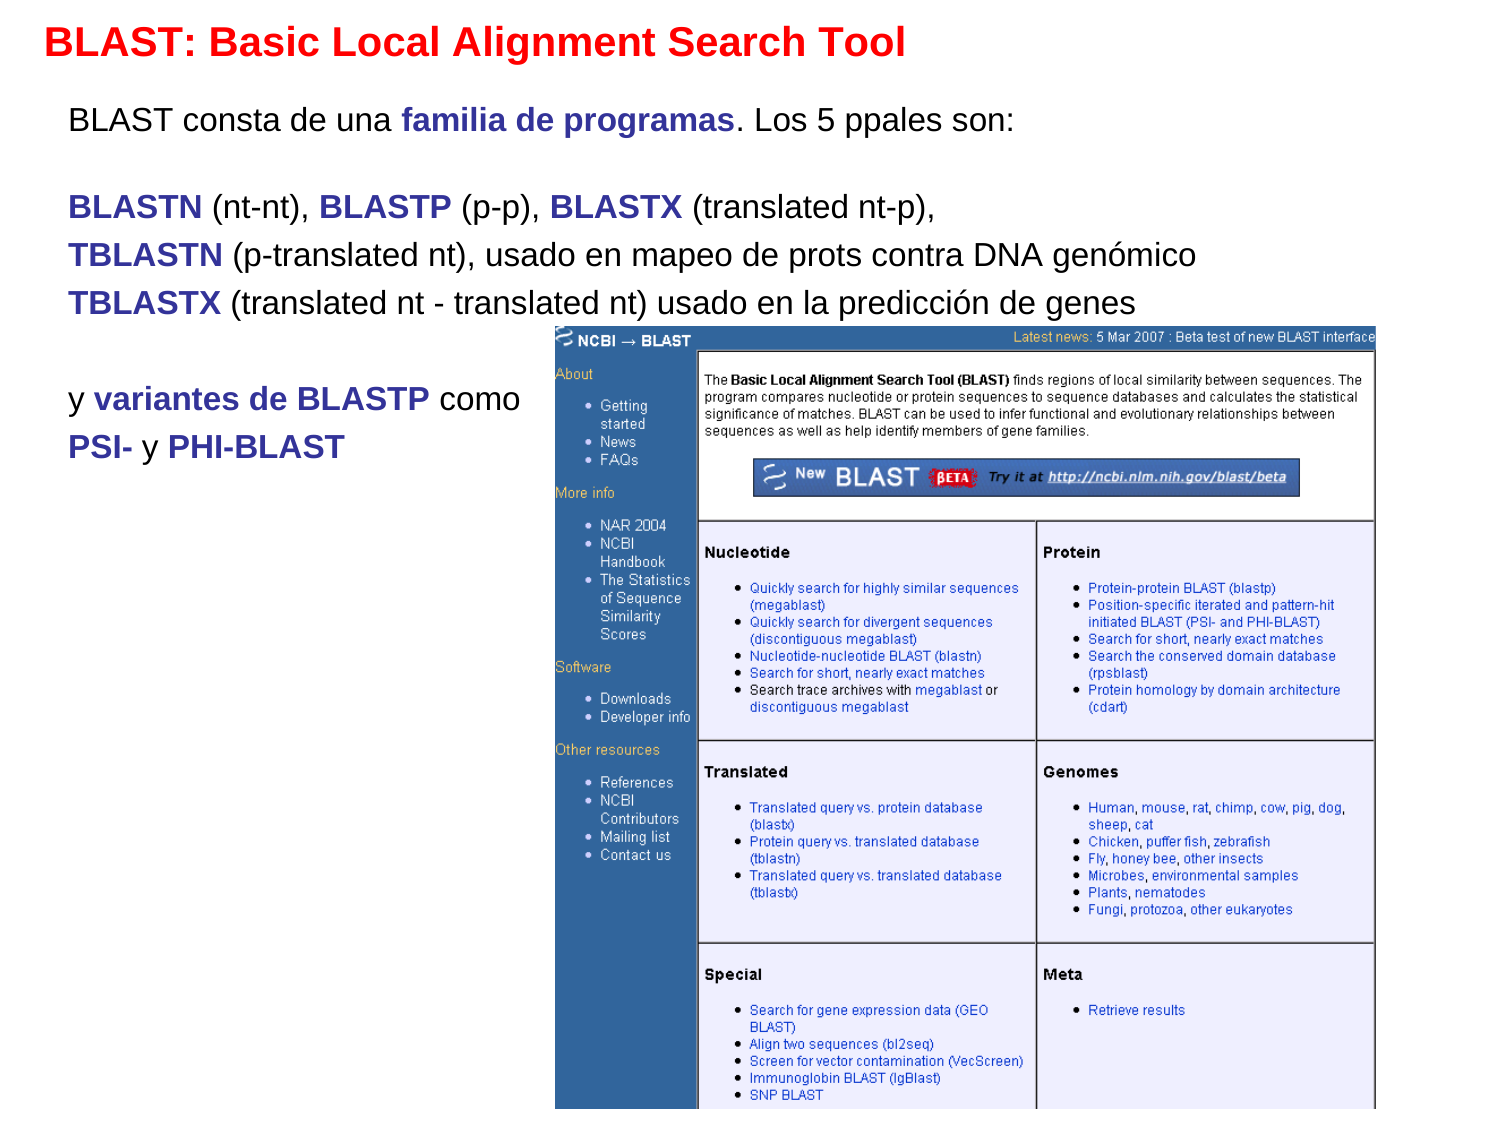

BLAST: Basic Local Alignment Search Tool
BLAST consta de una familia de programas. Los 5 ppales son:
BLASTN (nt-nt), BLASTP (p-p), BLASTX (translated nt-p),
TBLASTN (p-translated nt), usado en mapeo de prots contra DNA genómico
TBLASTX (translated nt - translated nt) usado en la predicción de genes
y variantes de BLASTP como
PSI- y PHI-BLAST